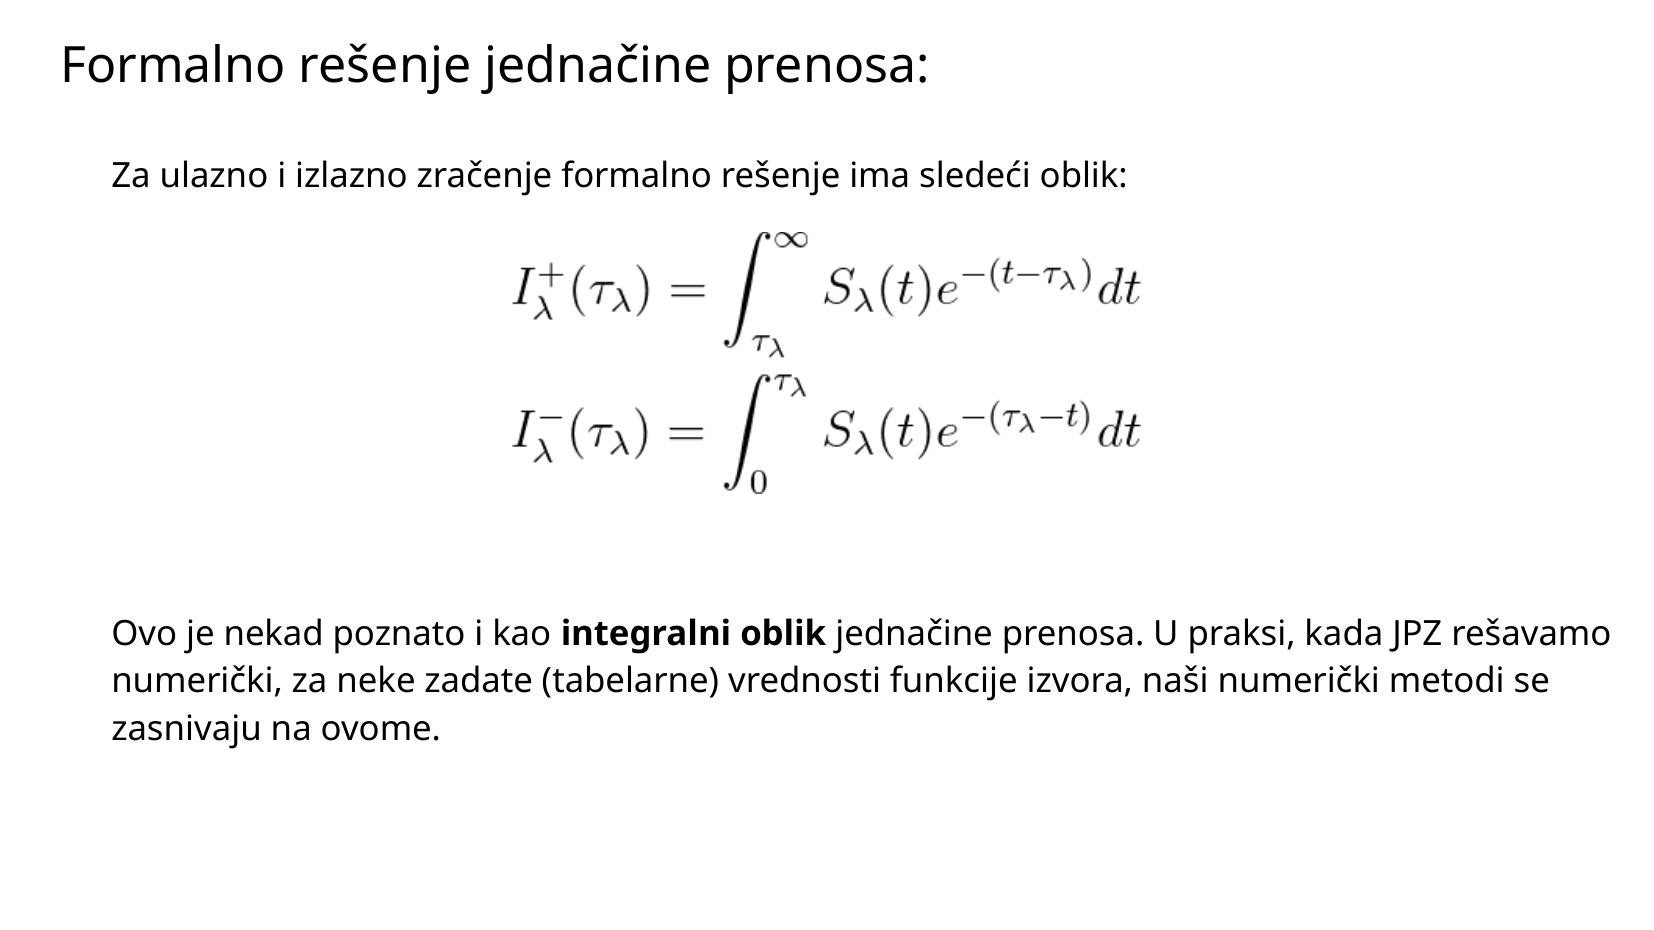

# Formalno rešenje jednačine prenosa:
Za ulazno i izlazno zračenje formalno rešenje ima sledeći oblik:
Ovo je nekad poznato i kao integralni oblik jednačine prenosa. U praksi, kada JPZ rešavamo numerički, za neke zadate (tabelarne) vrednosti funkcije izvora, naši numerički metodi se zasnivaju na ovome.